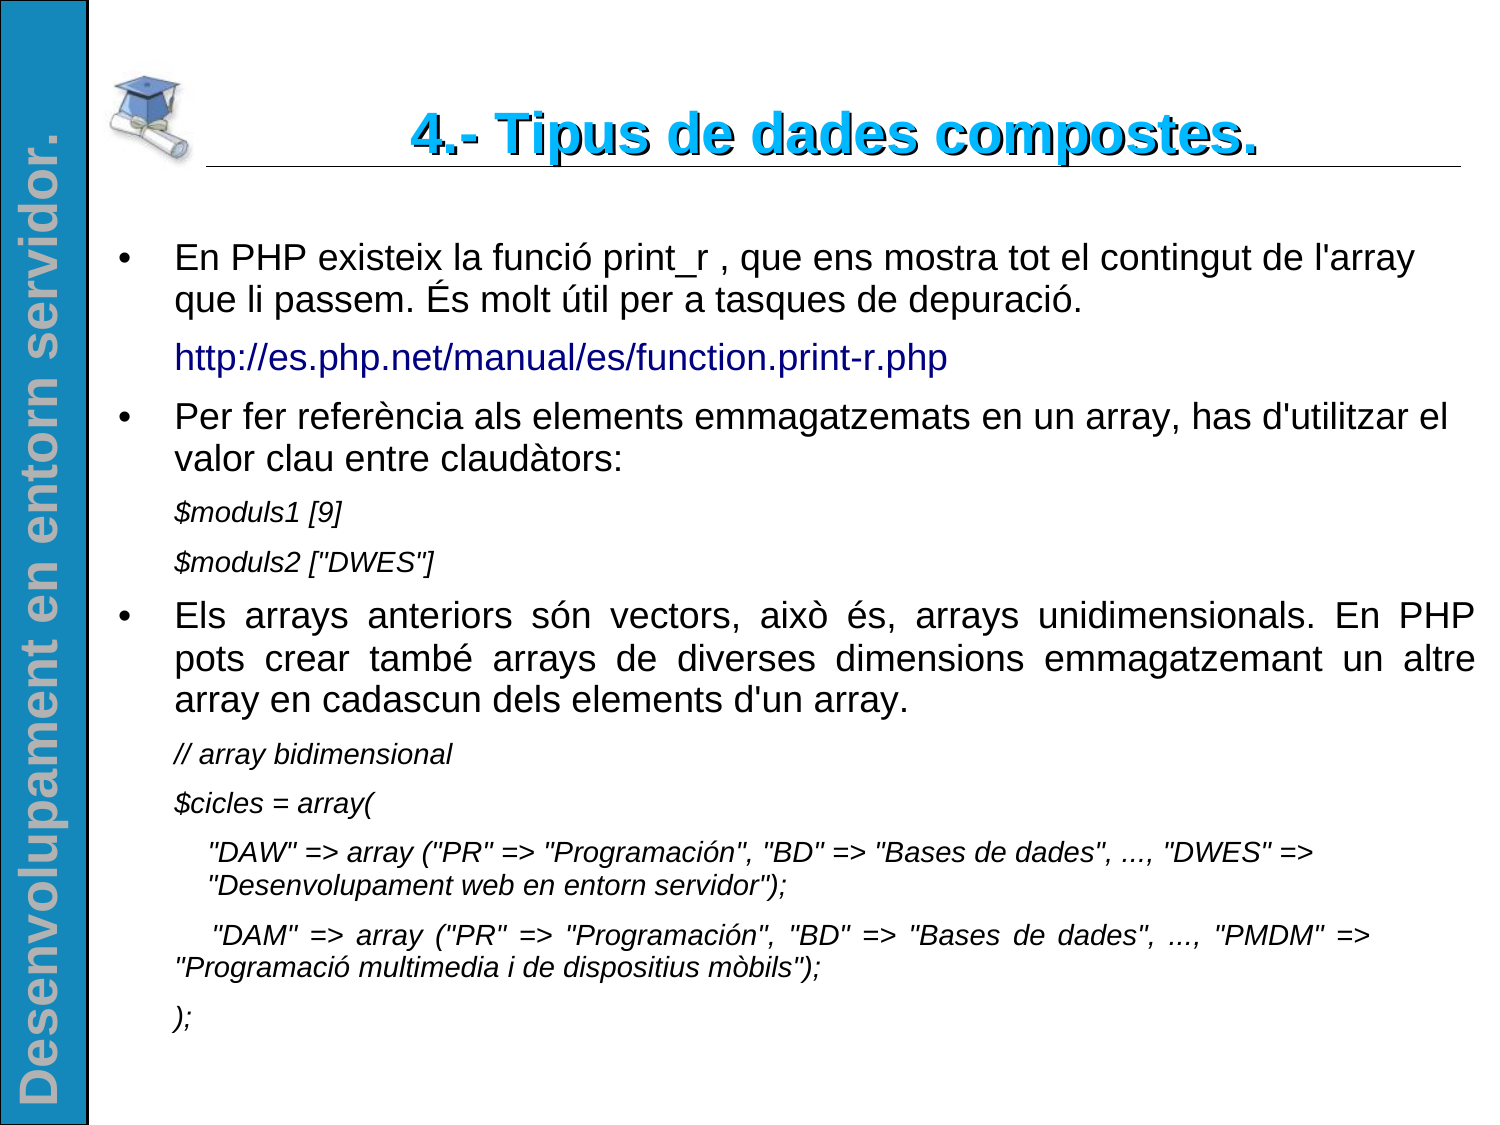

# 4.- Tipus de dades compostes.
En PHP existeix la funció print_r , que ens mostra tot el contingut de l'array que li passem. És molt útil per a tasques de depuració.
http://es.php.net/manual/es/function.print-r.php
Per fer referència als elements emmagatzemats en un array, has d'utilitzar el valor clau entre claudàtors:
$moduls1 [9]
$moduls2 ["DWES"]
Els arrays anteriors són vectors, això és, arrays unidimensionals. En PHP pots crear també arrays de diverses dimensions emmagatzemant un altre array en cadascun dels elements d'un array.
// array bidimensional
$cicles = array(
 "DAW" => array ("PR" => "Programación", "BD" => "Bases de dades", ..., "DWES" => 	 "Desenvolupament web en entorn servidor");
 "DAM" => array ("PR" => "Programación", "BD" => "Bases de dades", ..., "PMDM" => 	 "Programació multimedia i de dispositius mòbils");
);